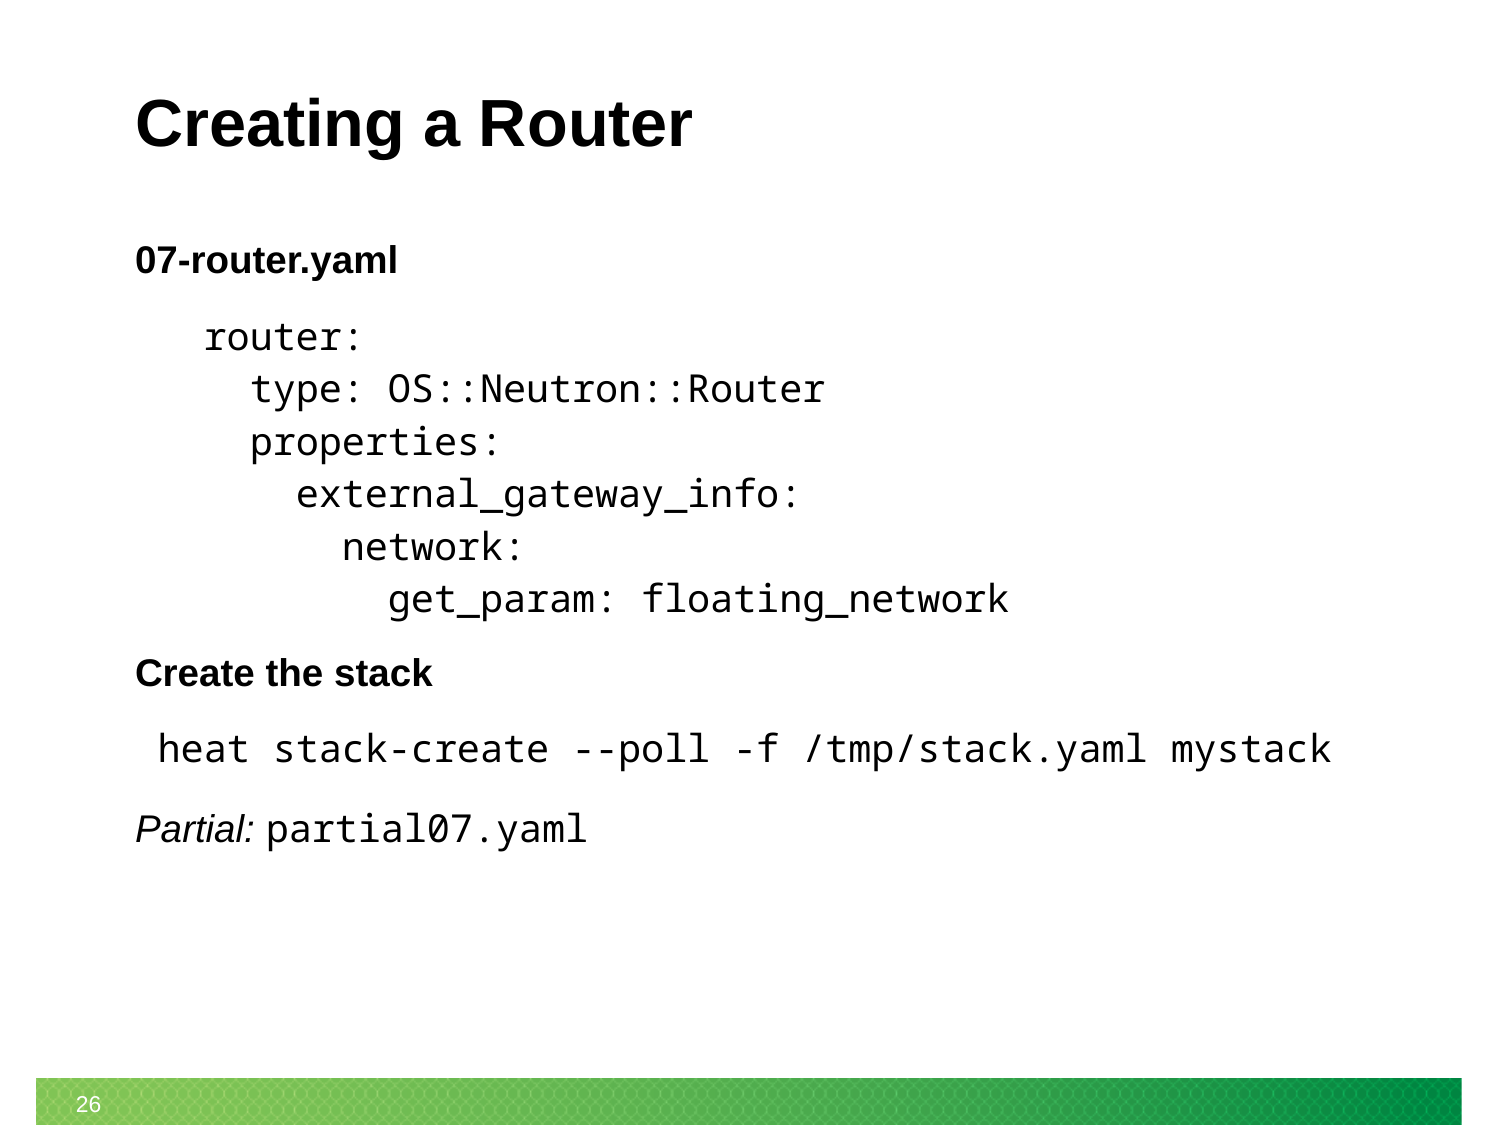

# Creating a Router
07-router.yaml
 router:
 type: OS::Neutron::Router
 properties:
 external_gateway_info:
 network:
 get_param: floating_network
Create the stack
heat stack-create --poll -f /tmp/stack.yaml mystack
Partial: partial07.yaml